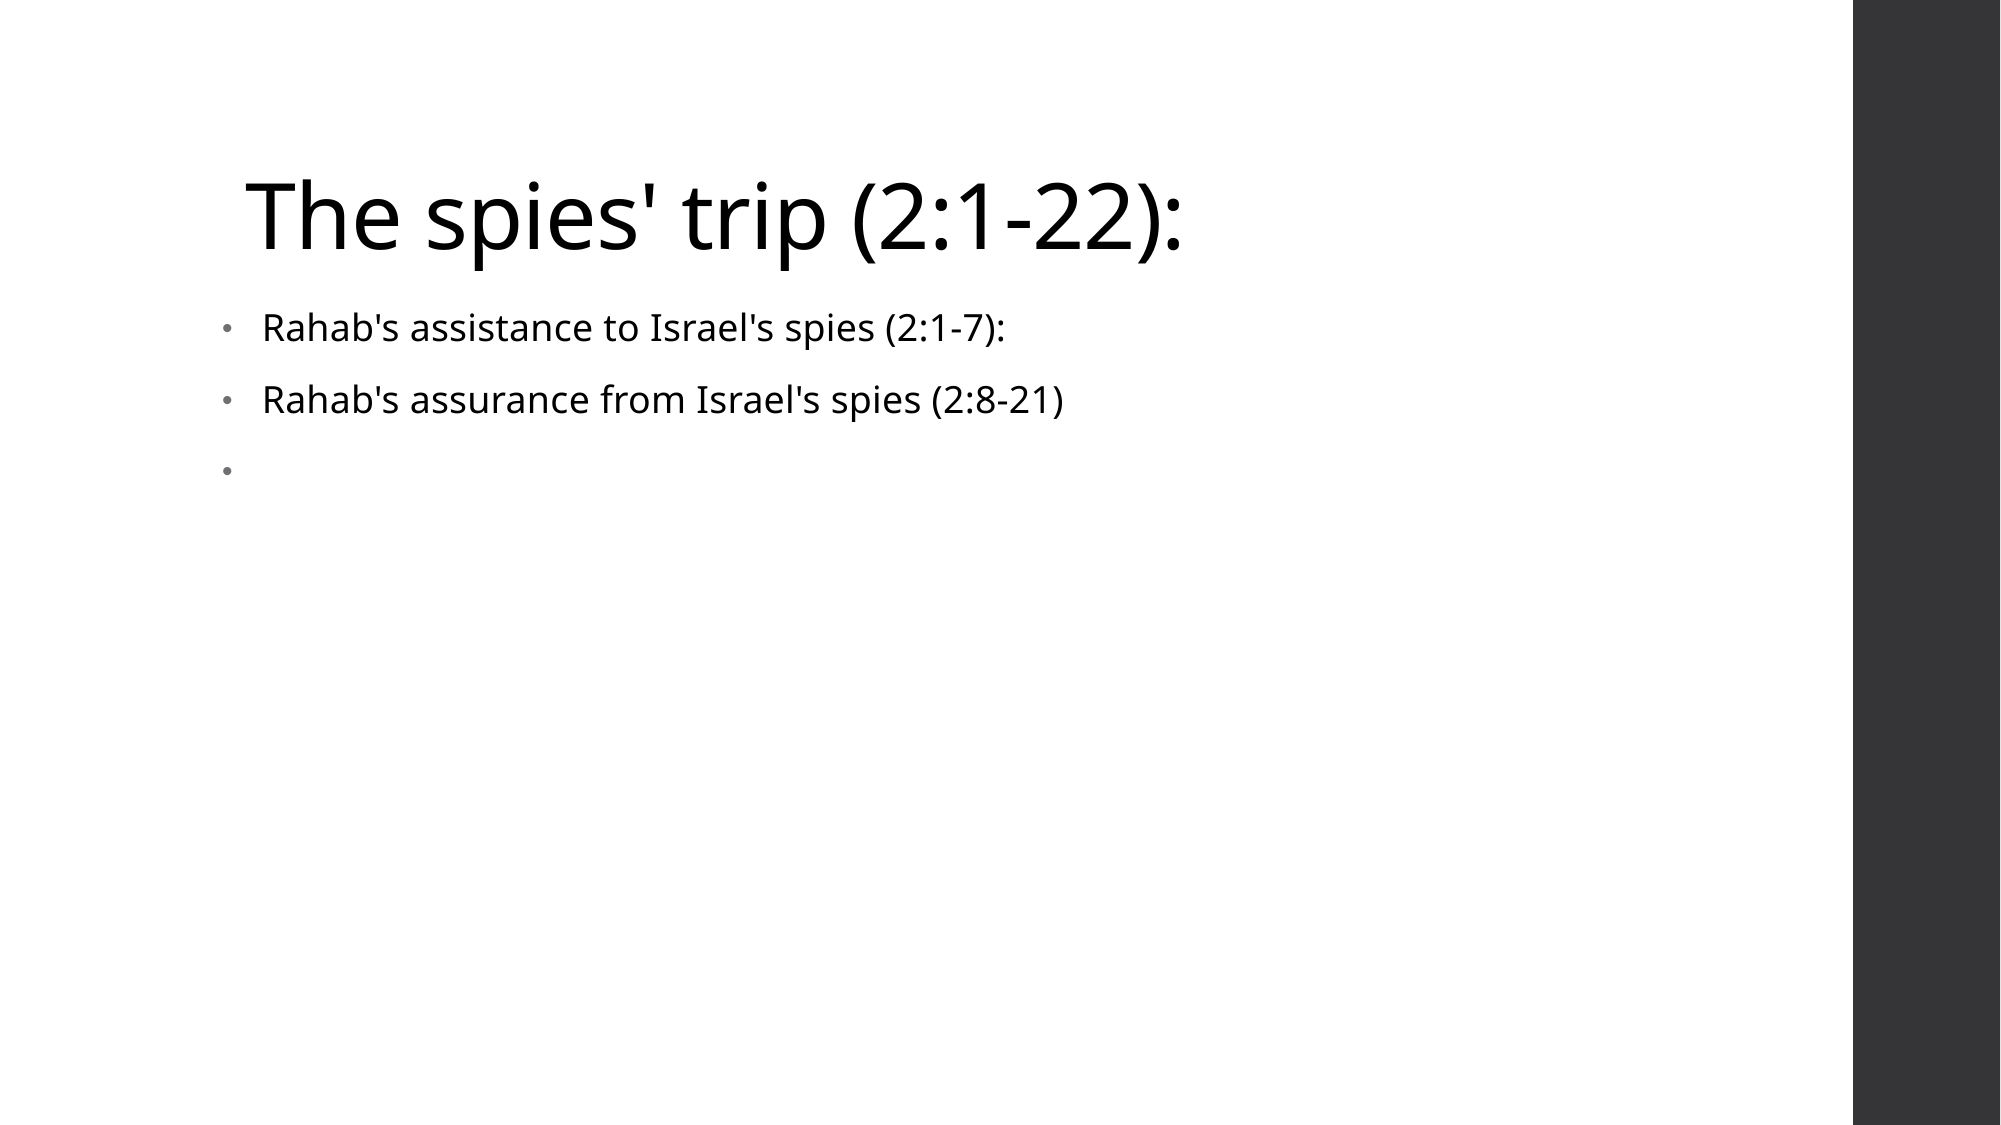

# The spies' trip (2:1-22):
 Rahab's assistance to Israel's spies (2:1-7):
 Rahab's assurance from Israel's spies (2:8-21)